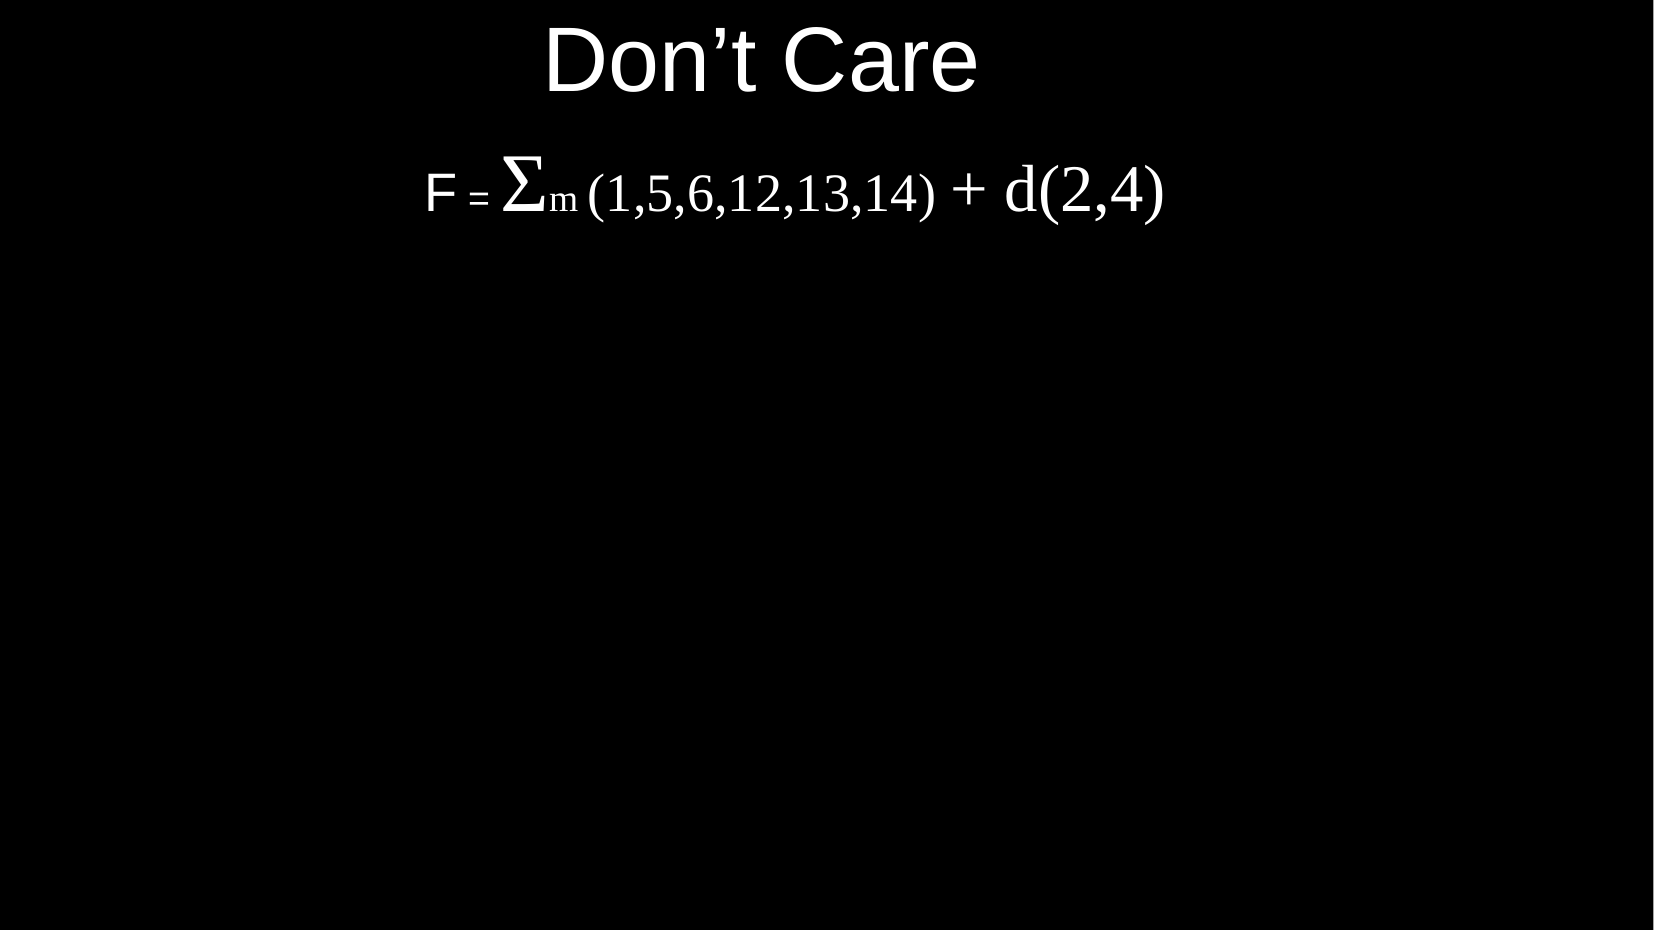

# Don’t Care
F = Σm (1,5,6,12,13,14) + d(2,4)